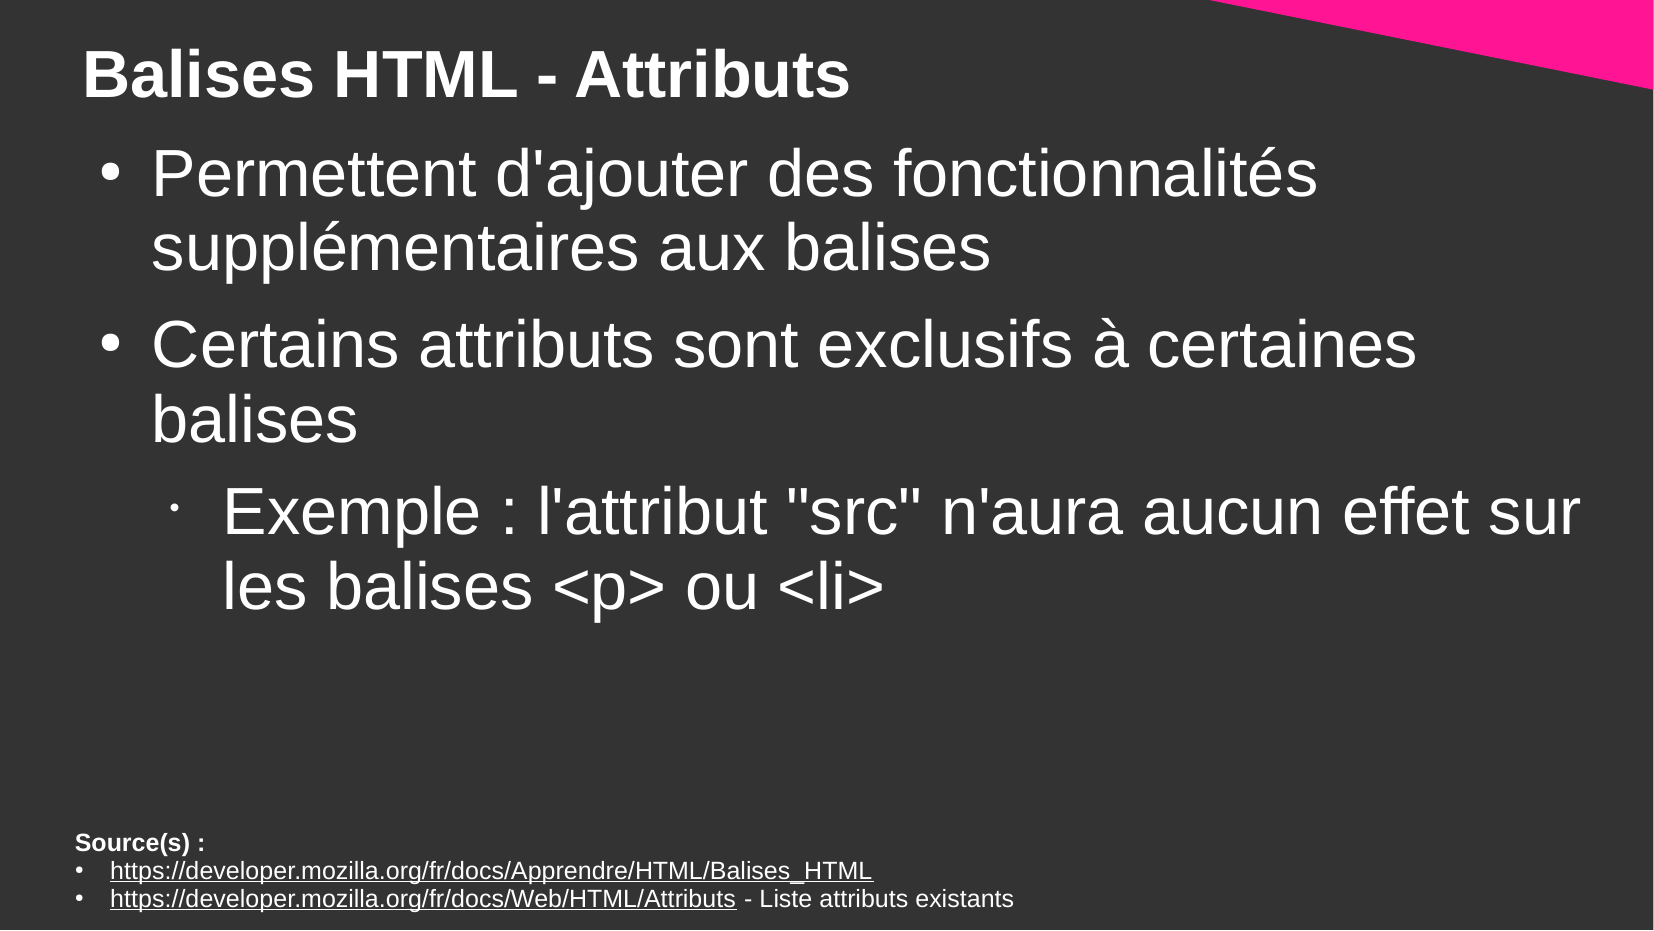

# Balises HTML - Attributs
Permettent d'ajouter des fonctionnalités supplémentaires aux balises
Certains attributs sont exclusifs à certaines balises
Exemple : l'attribut "src" n'aura aucun effet sur les balises <p> ou <li>
Source(s) :
https://developer.mozilla.org/fr/docs/Apprendre/HTML/Balises_HTML
https://developer.mozilla.org/fr/docs/Web/HTML/Attributs - Liste attributs existants